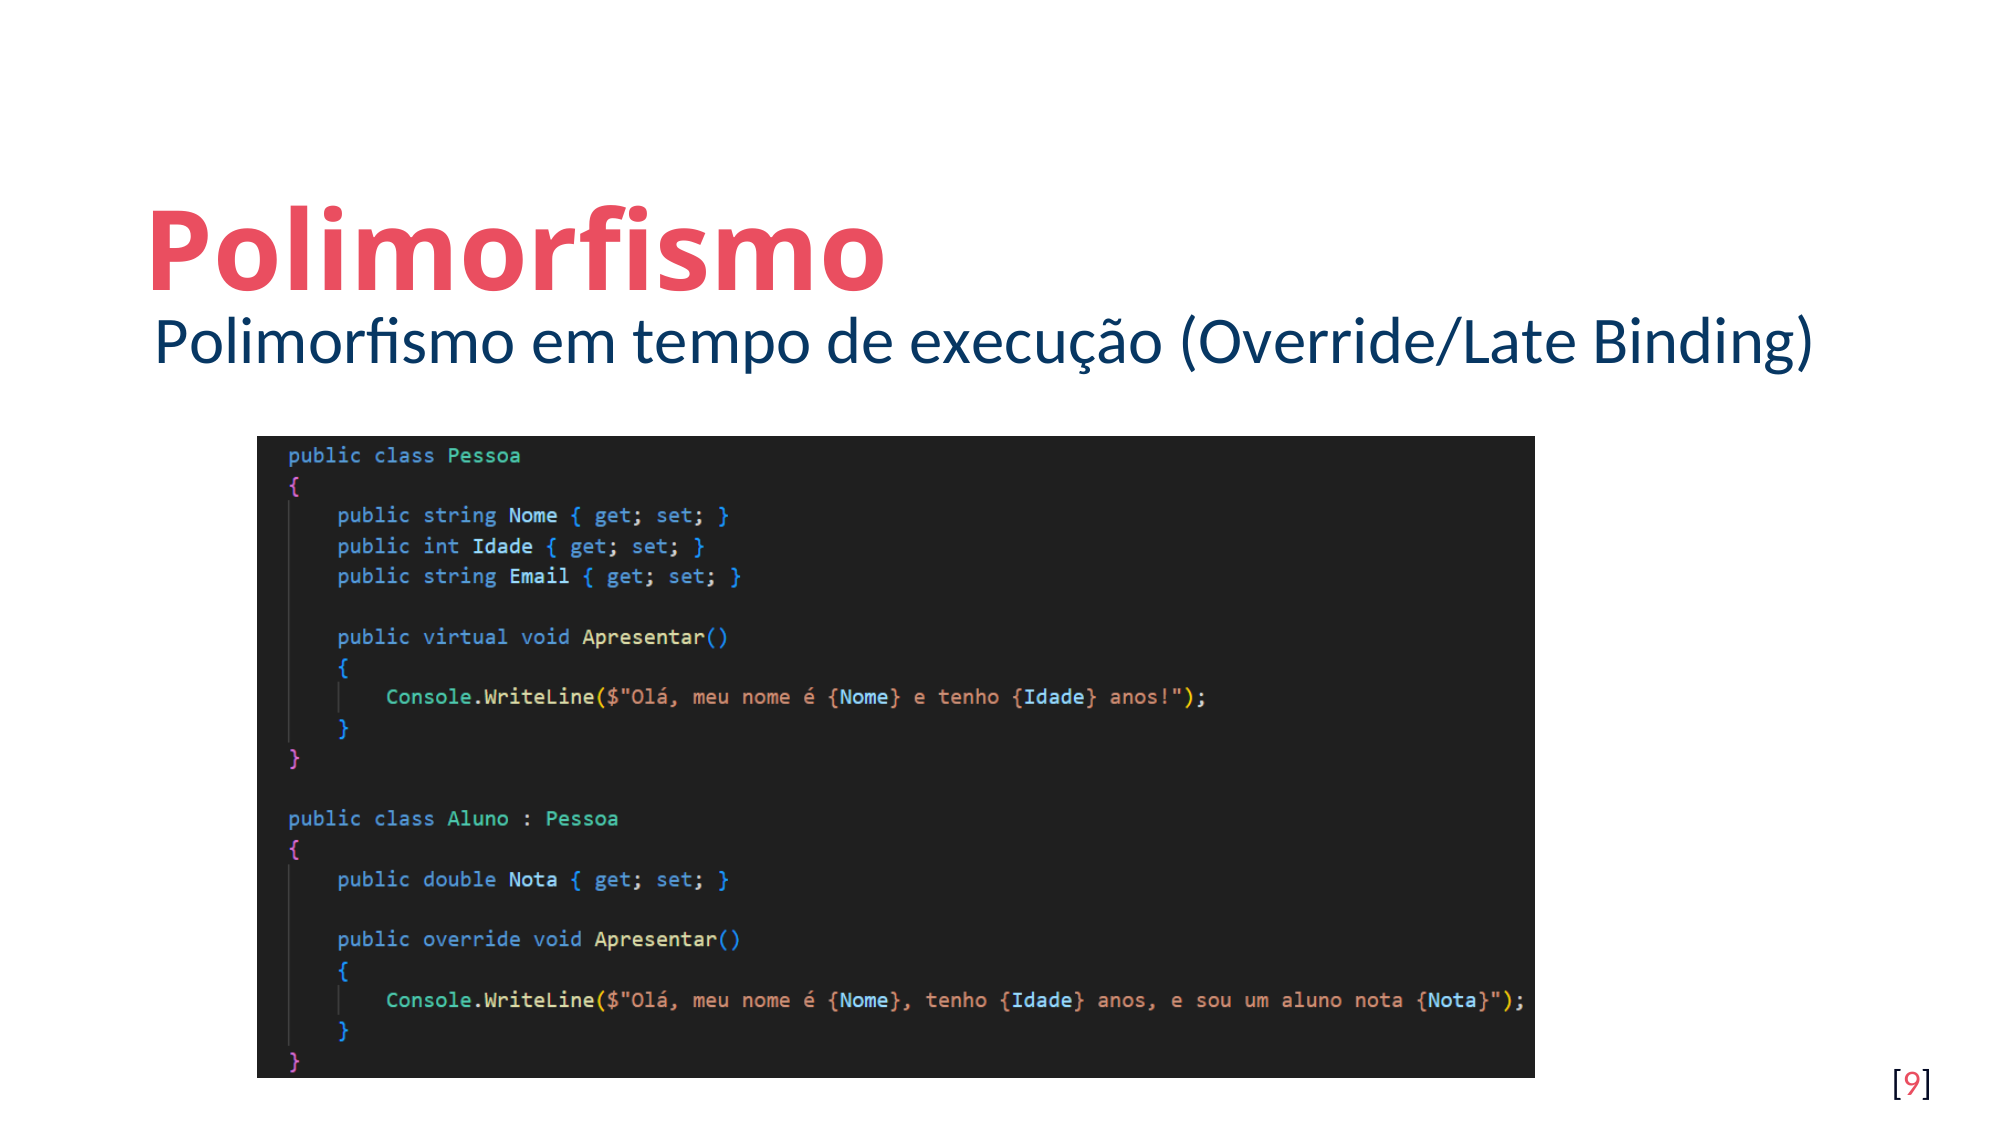

Polimorfismo
Polimorfismo em tempo de execução (Override/Late Binding)